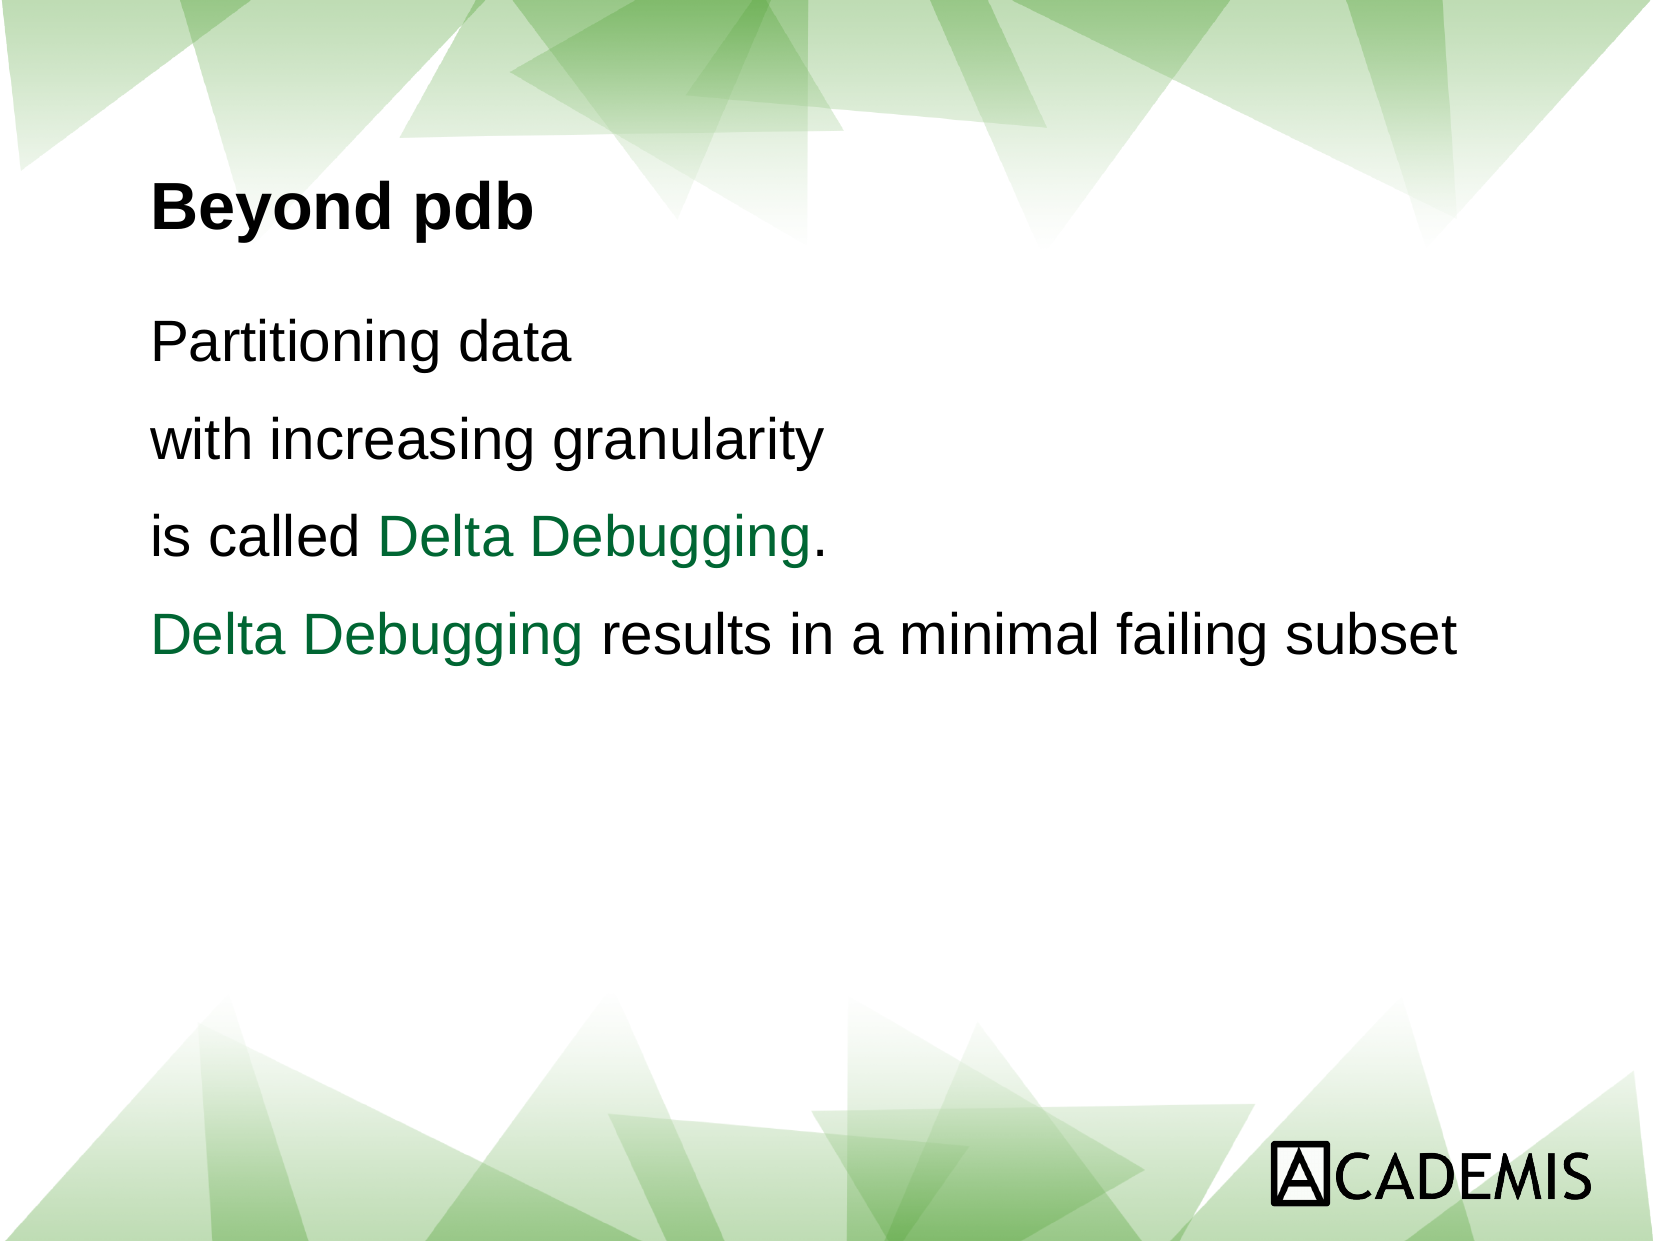

Beyond pdb
# Partitioning data with increasing granularity is called Delta Debugging. Delta Debugging results in a minimal failing subset